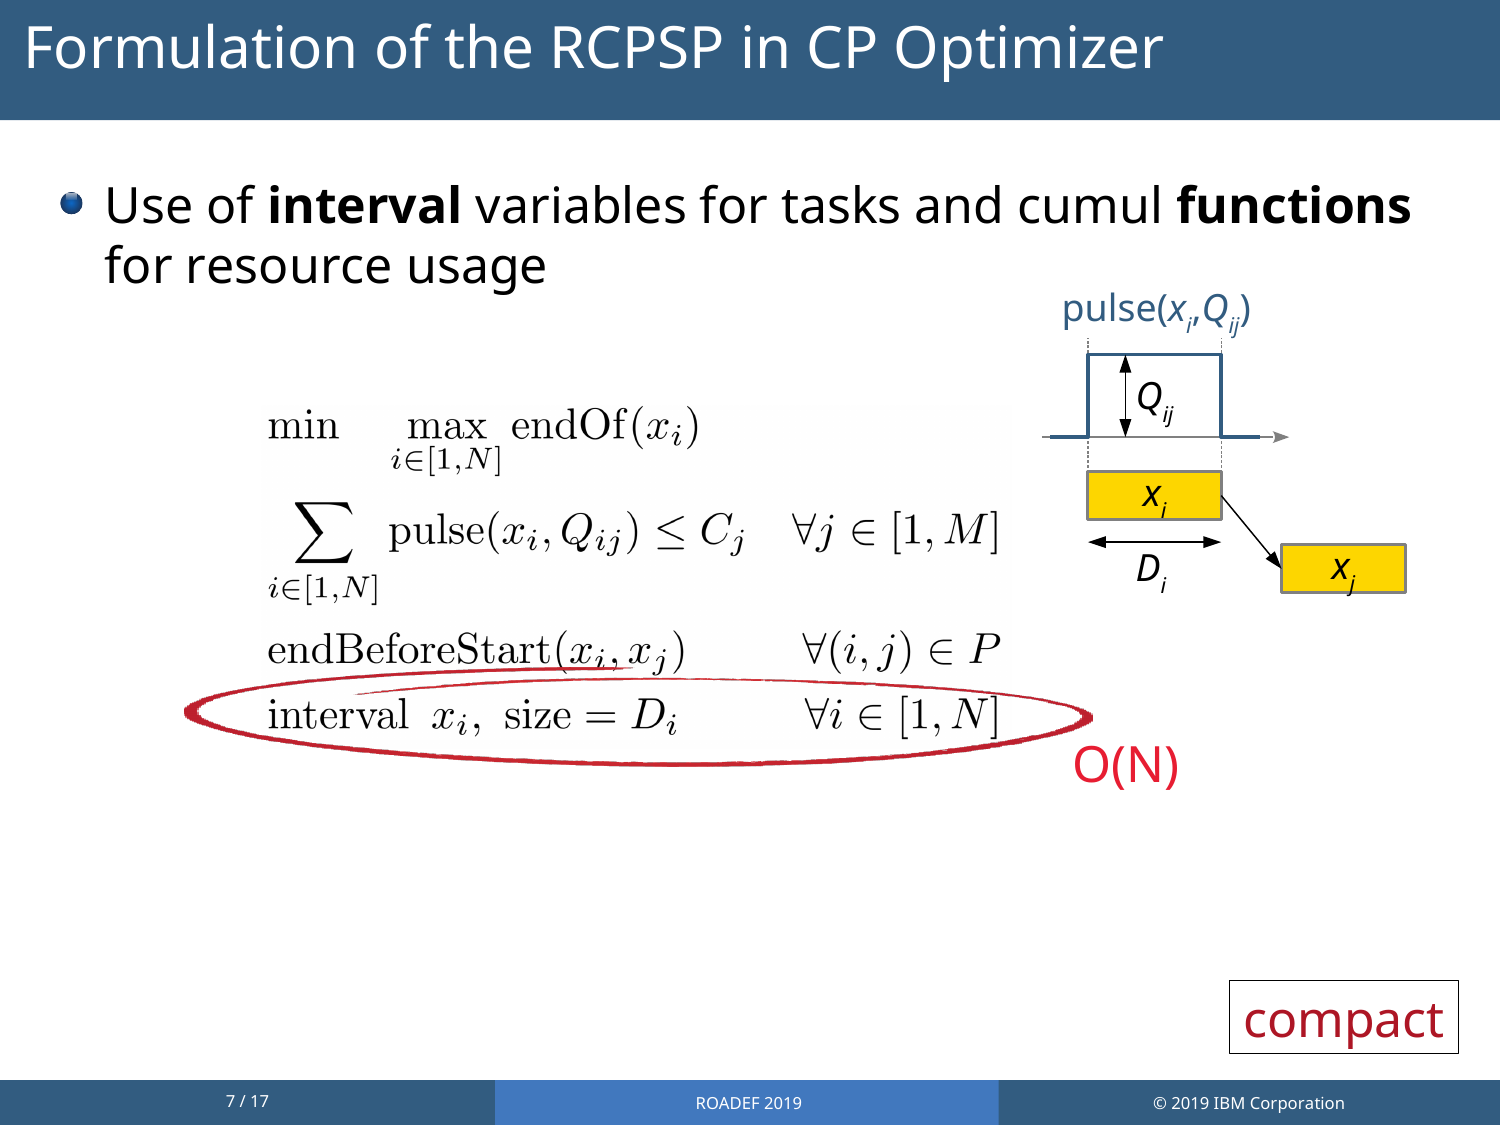

# Formulation of the RCPSP in CP Optimizer
Use of interval variables for tasks and cumul functions for resource usage
pulse(xi,Qij)
Qij
xi
Di
xj
O(N)
compact